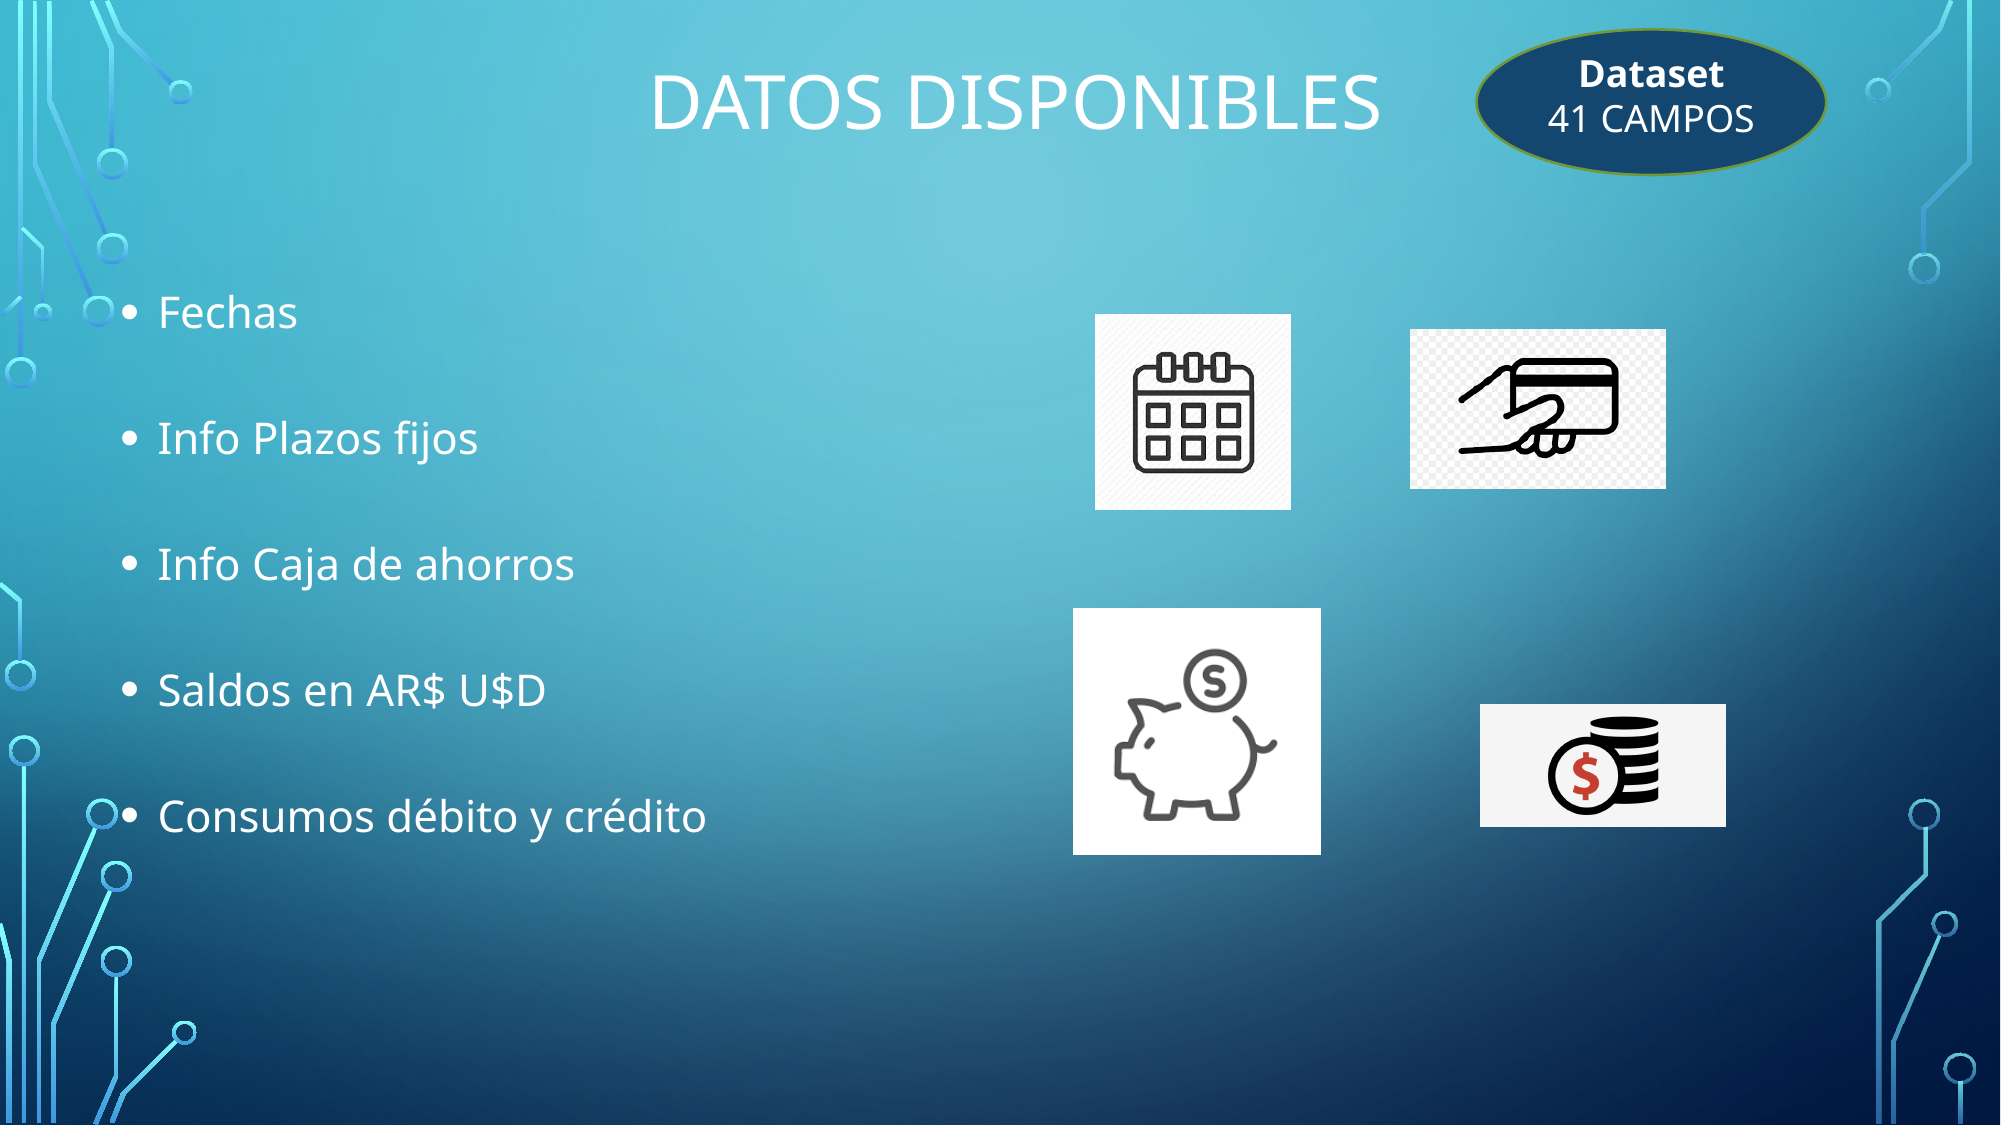

# Datos disponibles
Dataset
41 CAMPOS
Fechas
Info Plazos fijos
Info Caja de ahorros
Saldos en AR$ U$D
Consumos débito y crédito